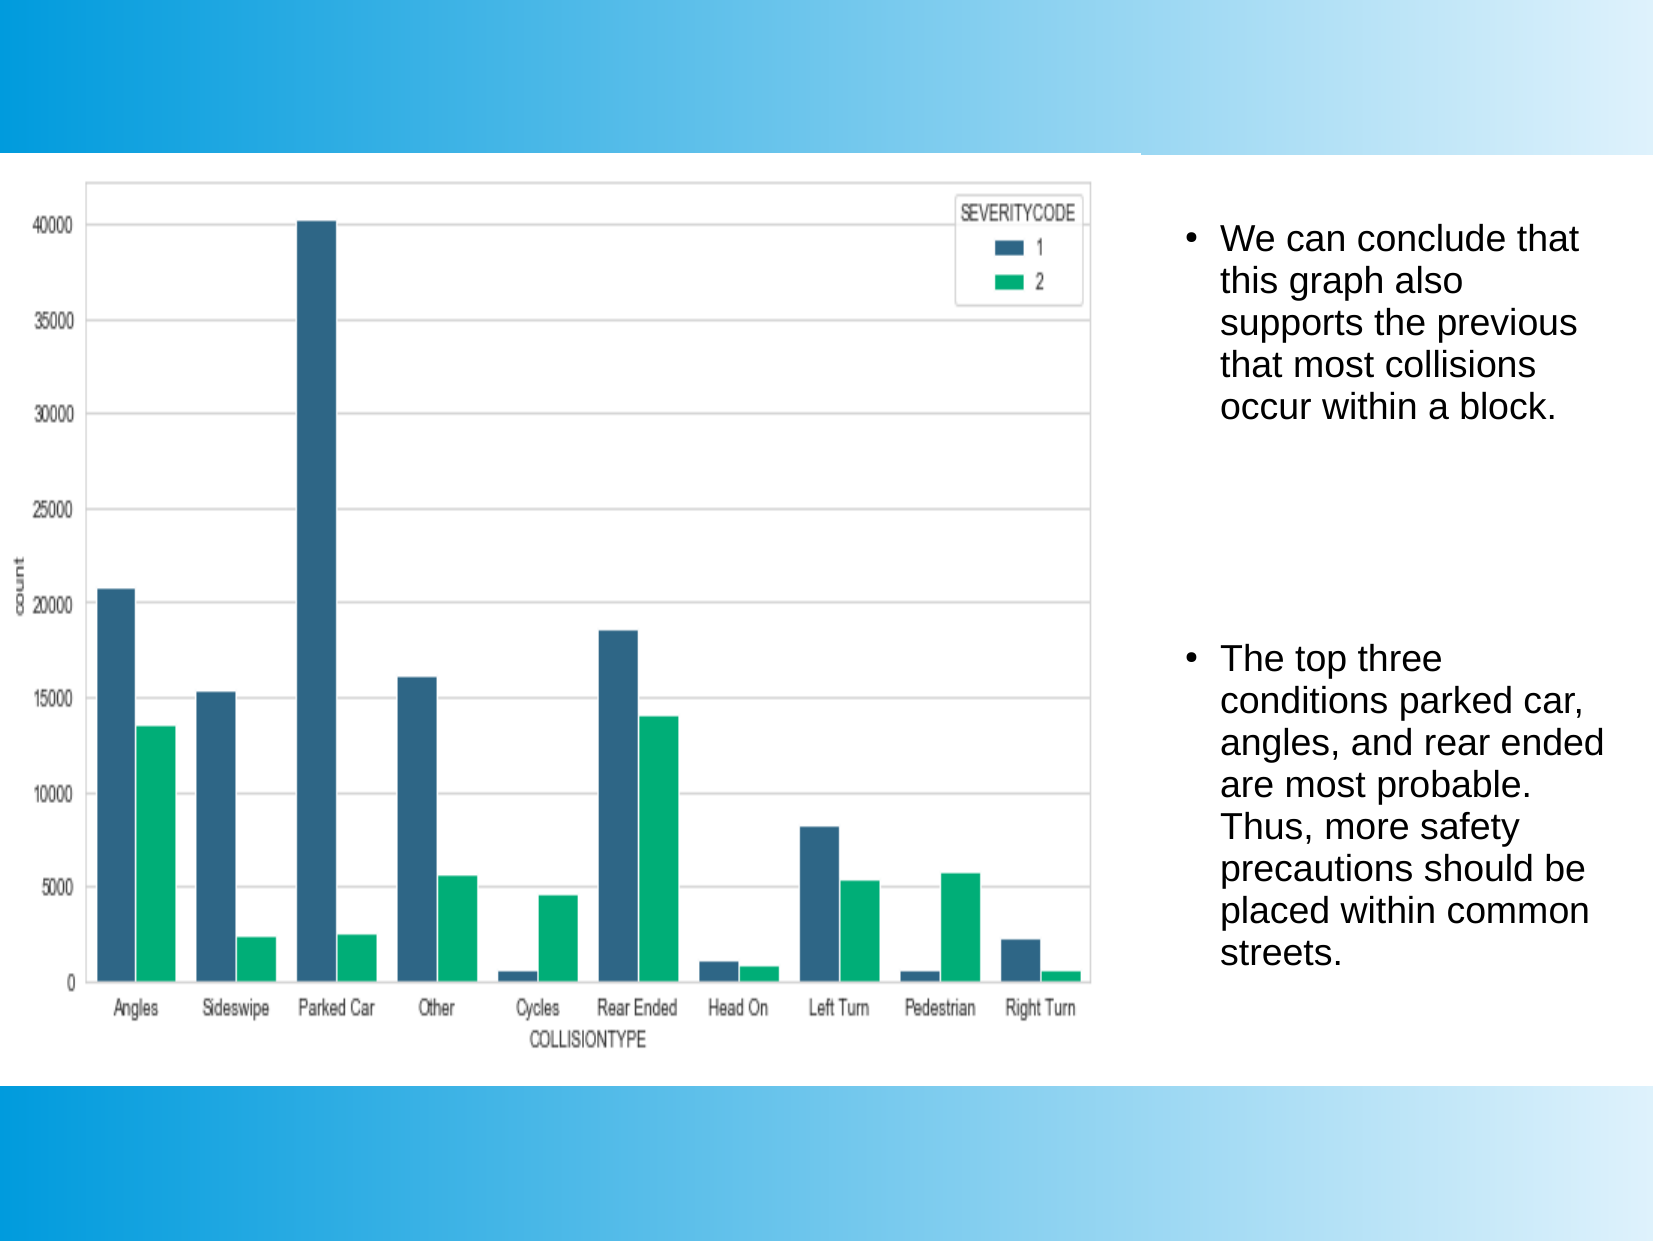

We can conclude that this graph also supports the previous that most collisions occur within a block.
The top three conditions parked car, angles, and rear ended are most probable. Thus, more safety precautions should be placed within common streets.